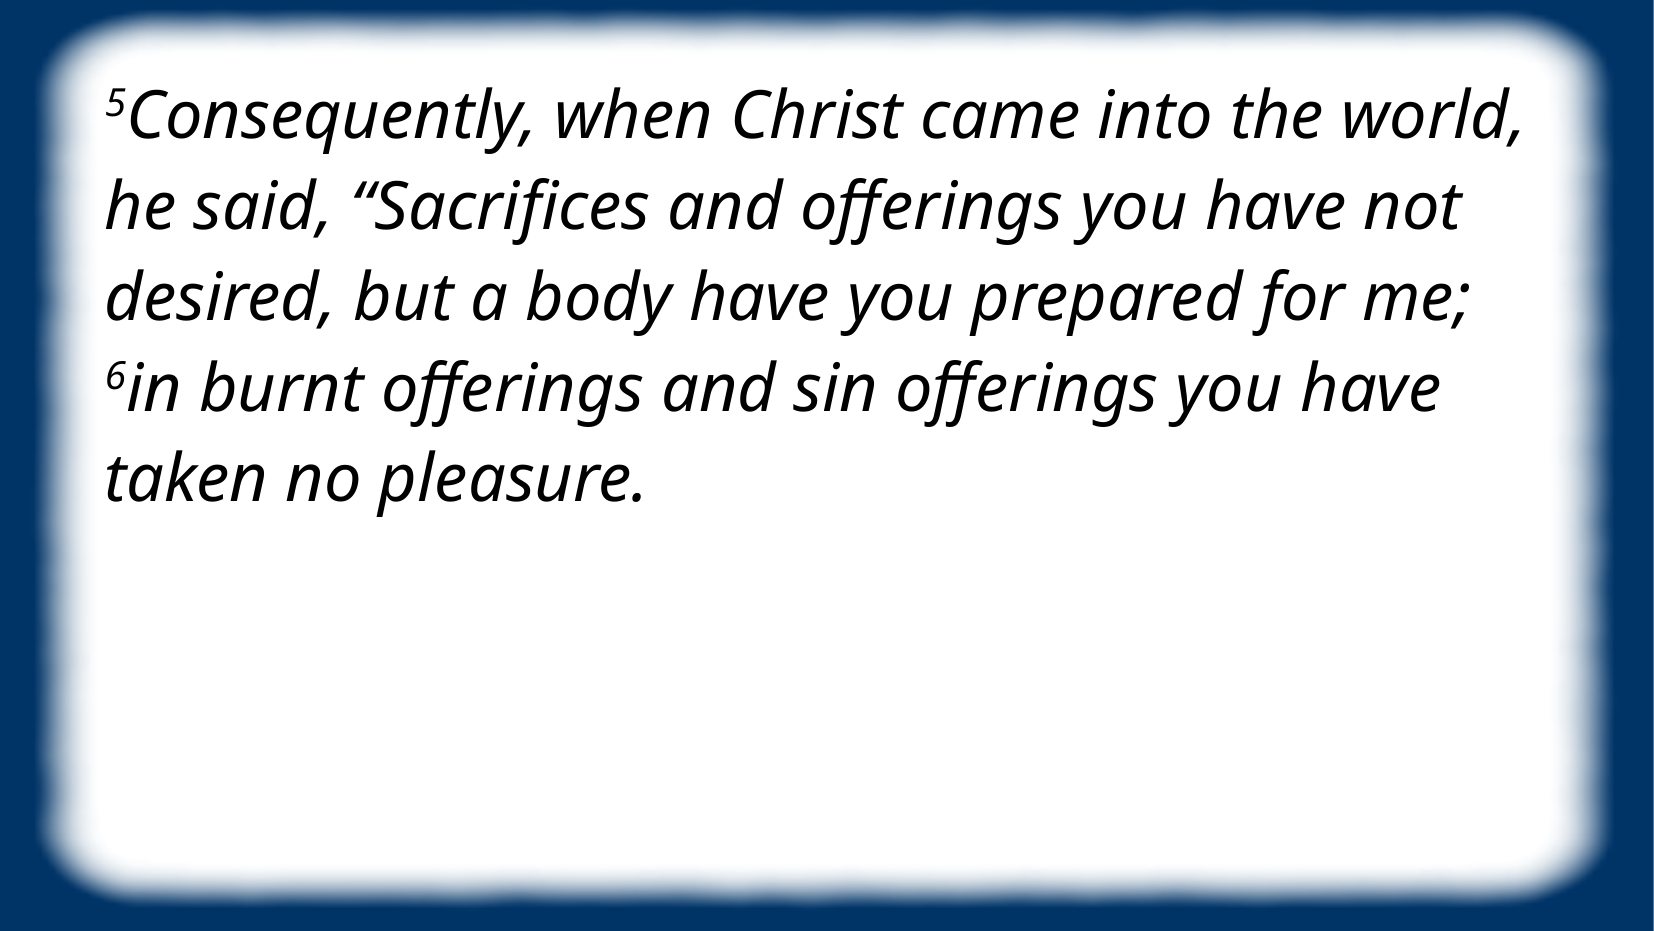

5Consequently, when Christ came into the world, he said, “Sacrifices and offerings you have not desired, but a body have you prepared for me; 6in burnt offerings and sin offerings you have taken no pleasure.